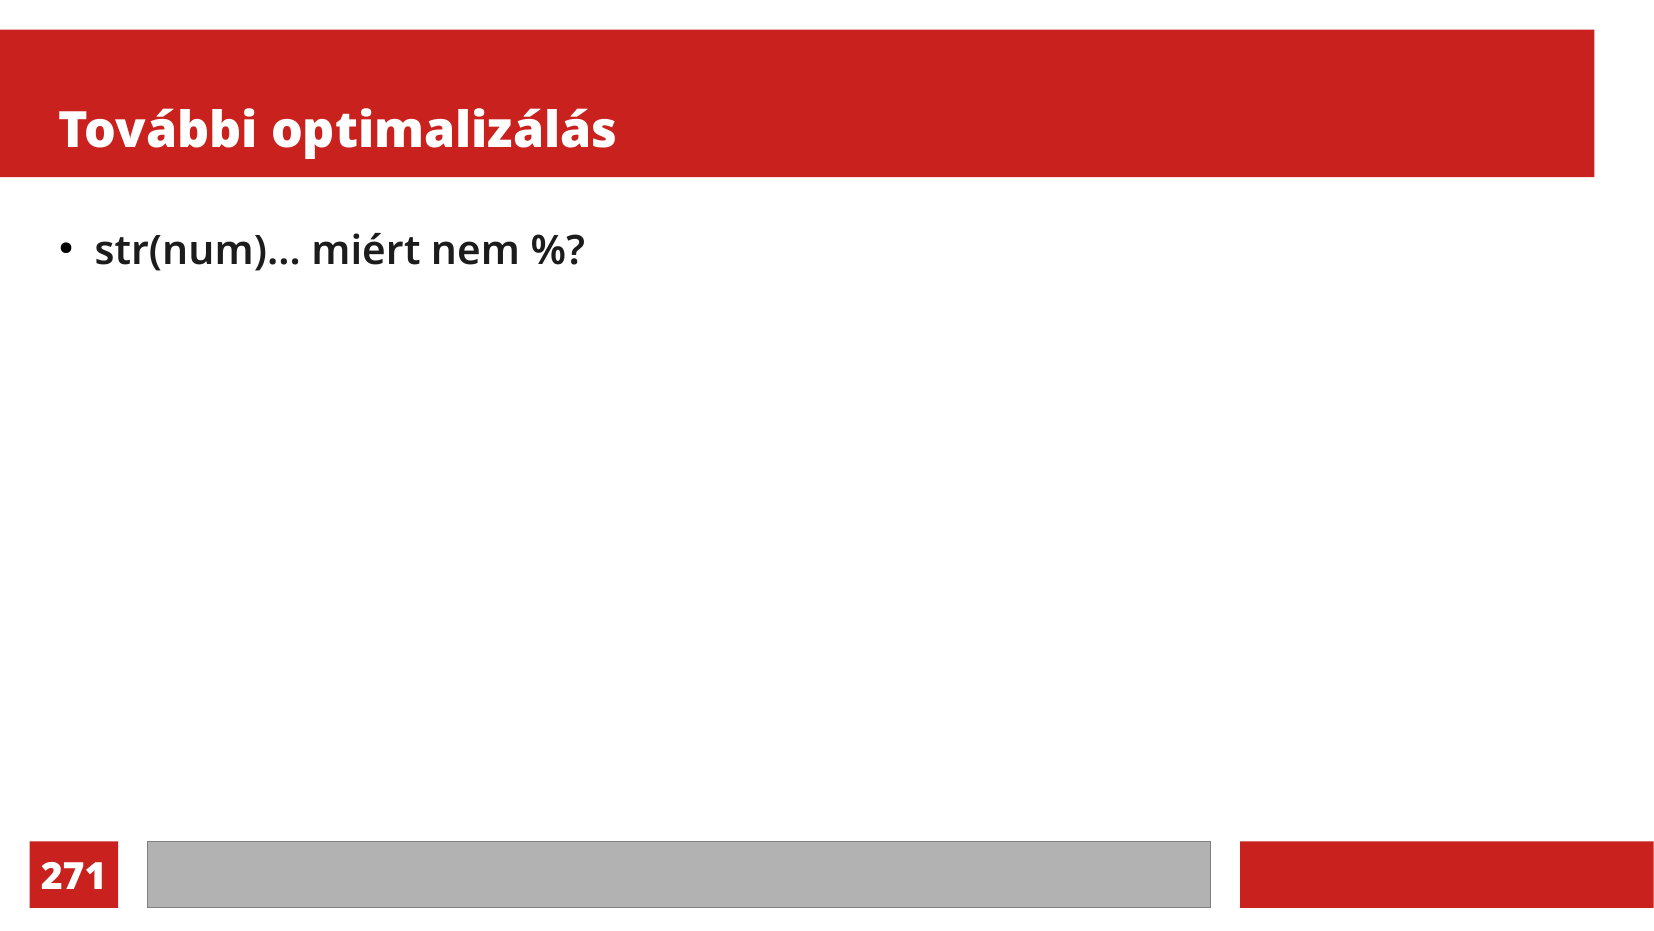

# További optimalizálás
str(num)… miért nem %?
271